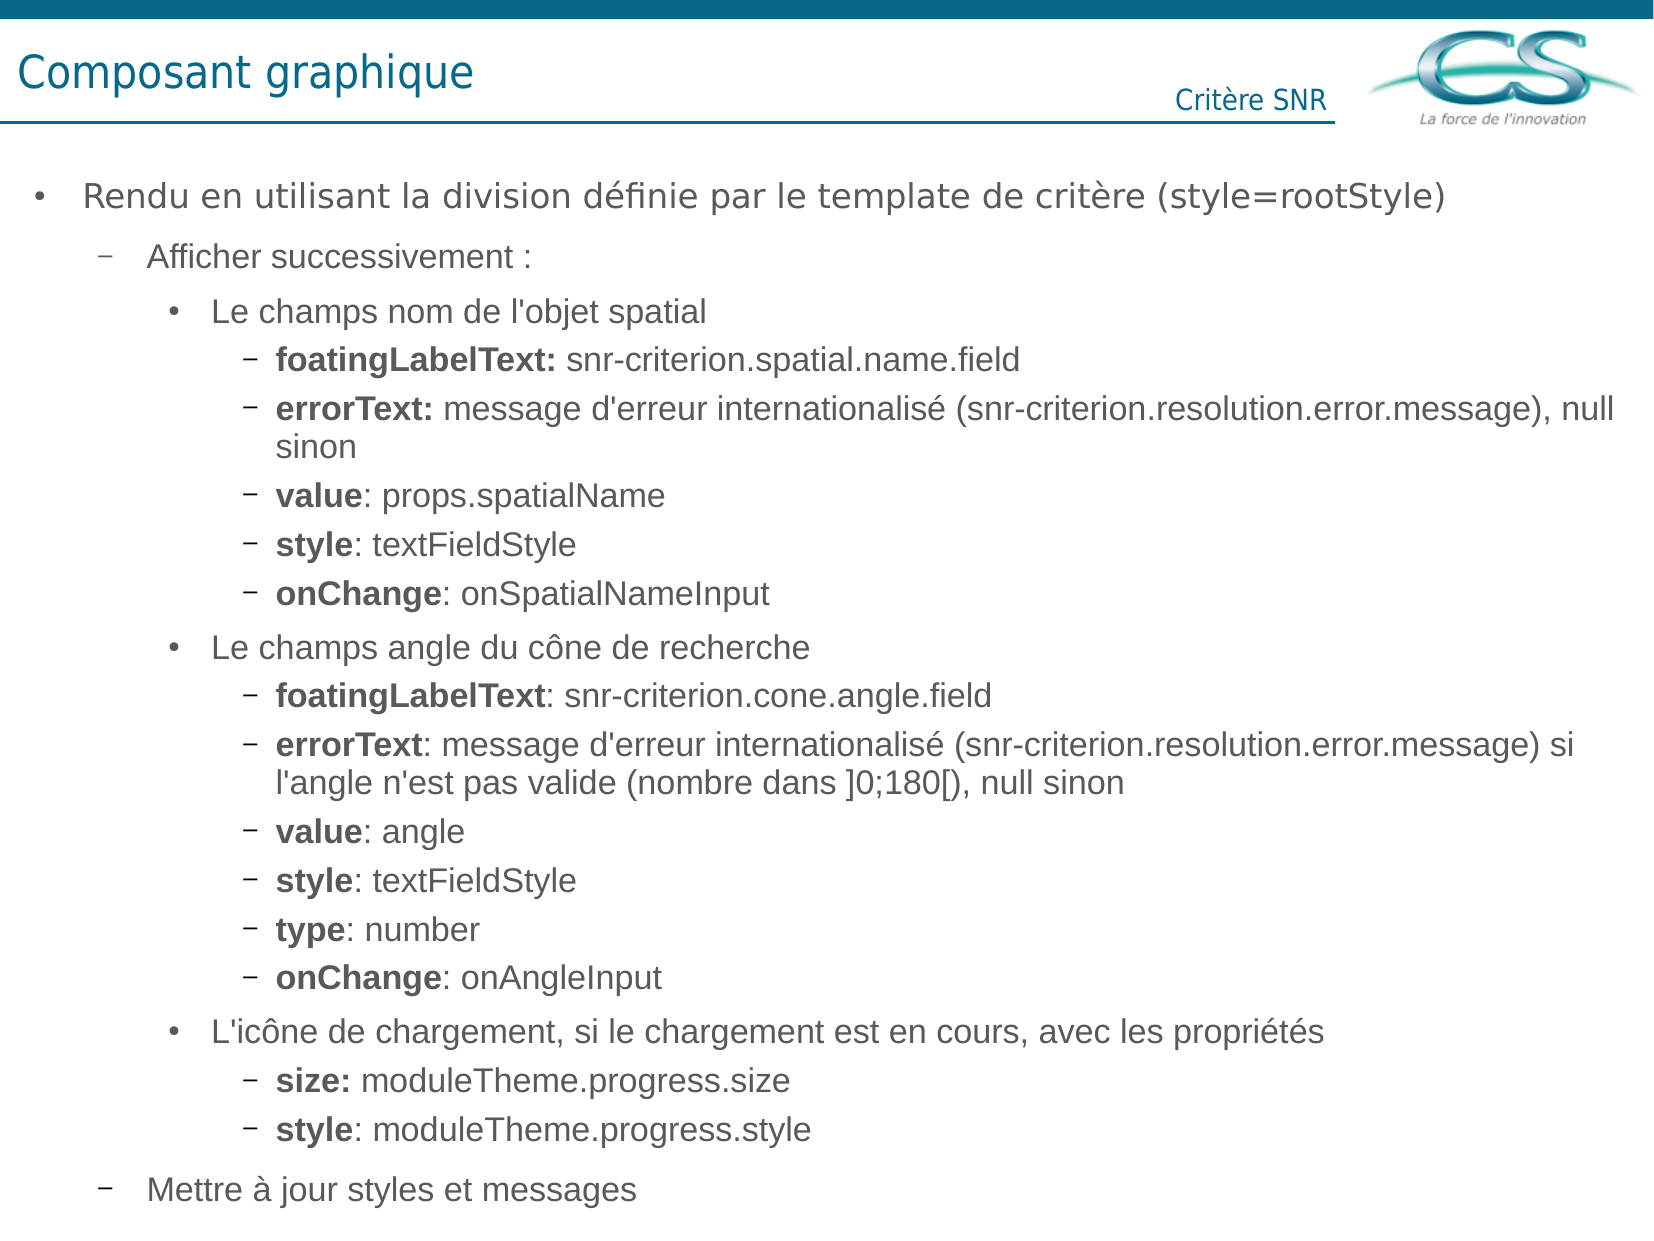

Composant graphique
Critère SNR
# Rendu en utilisant la division définie par le template de critère (style=rootStyle)
Afficher successivement :
Le champs nom de l'objet spatial
foatingLabelText: snr-criterion.spatial.name.field
errorText: message d'erreur internationalisé (snr-criterion.resolution.error.message), null sinon
value: props.spatialName
style: textFieldStyle
onChange: onSpatialNameInput
Le champs angle du cône de recherche
foatingLabelText: snr-criterion.cone.angle.field
errorText: message d'erreur internationalisé (snr-criterion.resolution.error.message) si l'angle n'est pas valide (nombre dans ]0;180[), null sinon
value: angle
style: textFieldStyle
type: number
onChange: onAngleInput
L'icône de chargement, si le chargement est en cours, avec les propriétés
size: moduleTheme.progress.size
style: moduleTheme.progress.style
Mettre à jour styles et messages